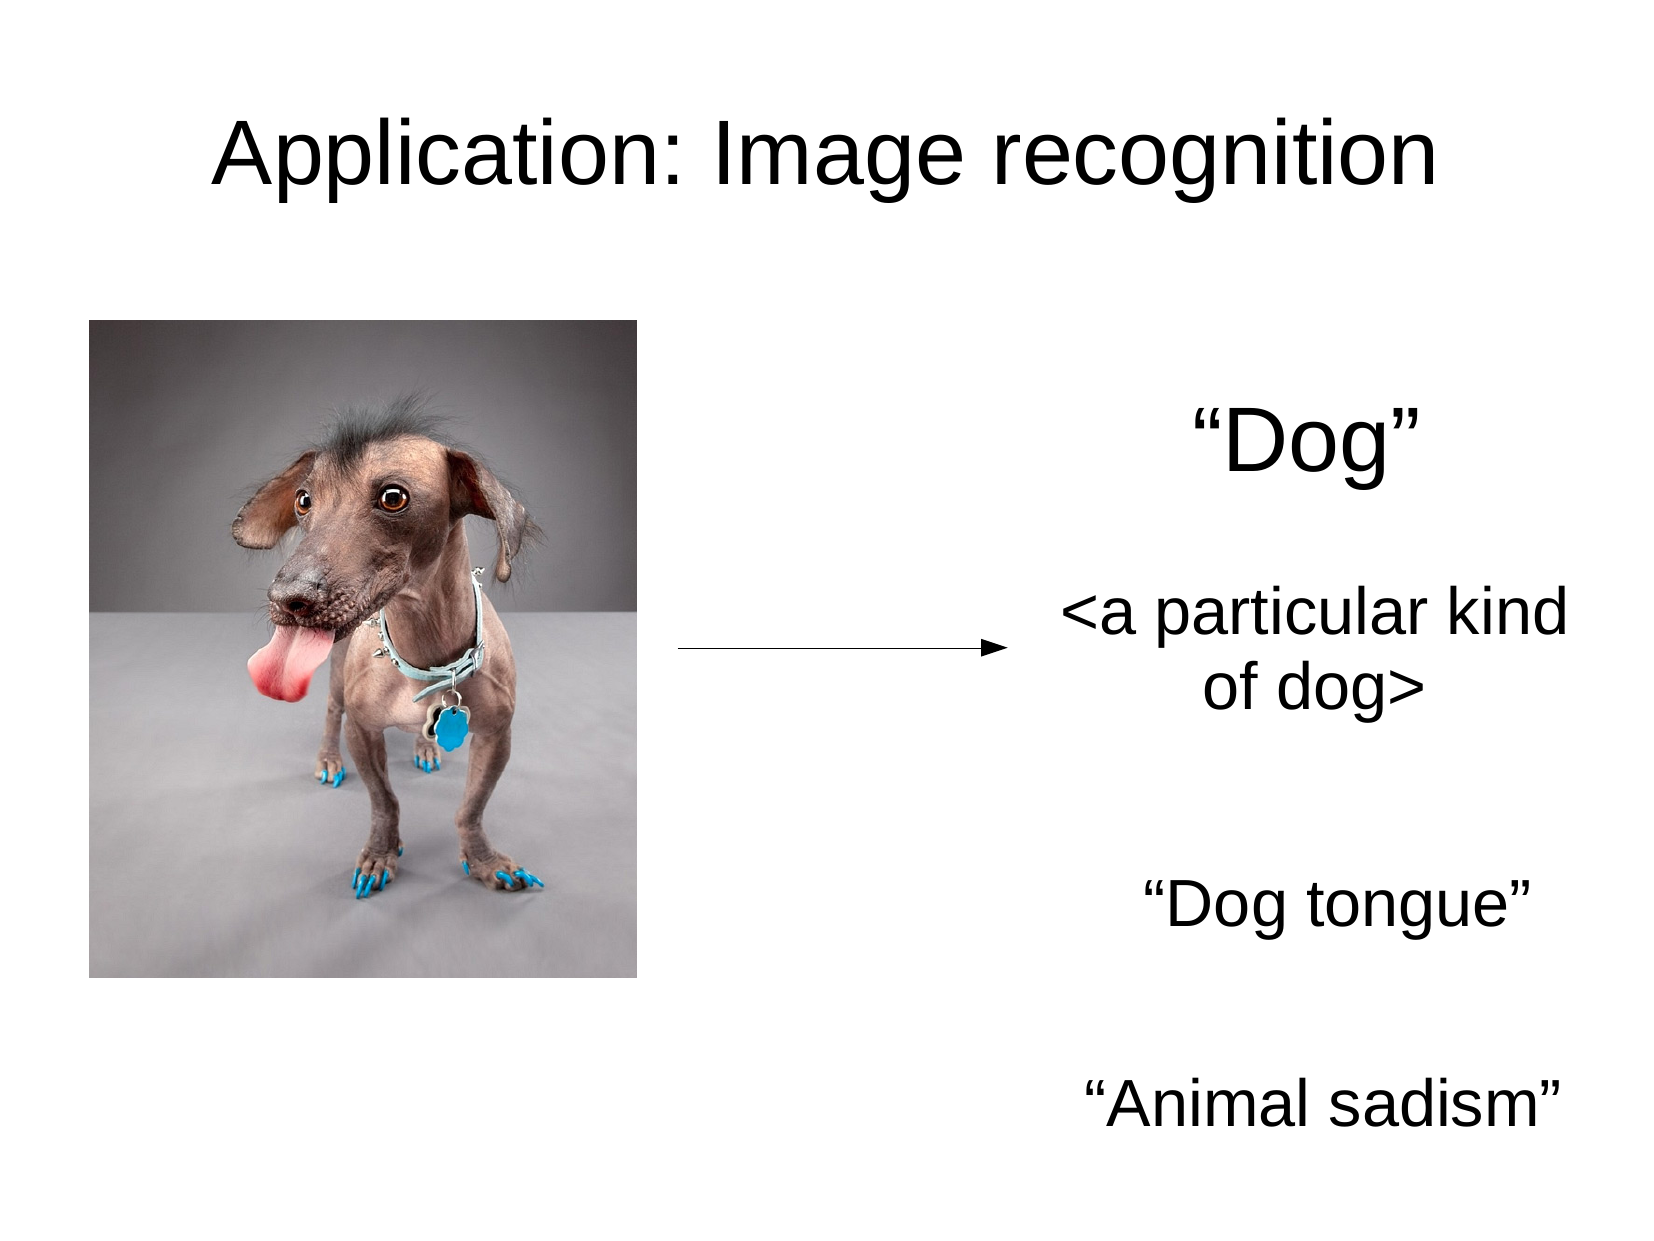

# Application: Image recognition
“Dog”
<a particular kind of dog>
“Dog tongue”
“Animal sadism”